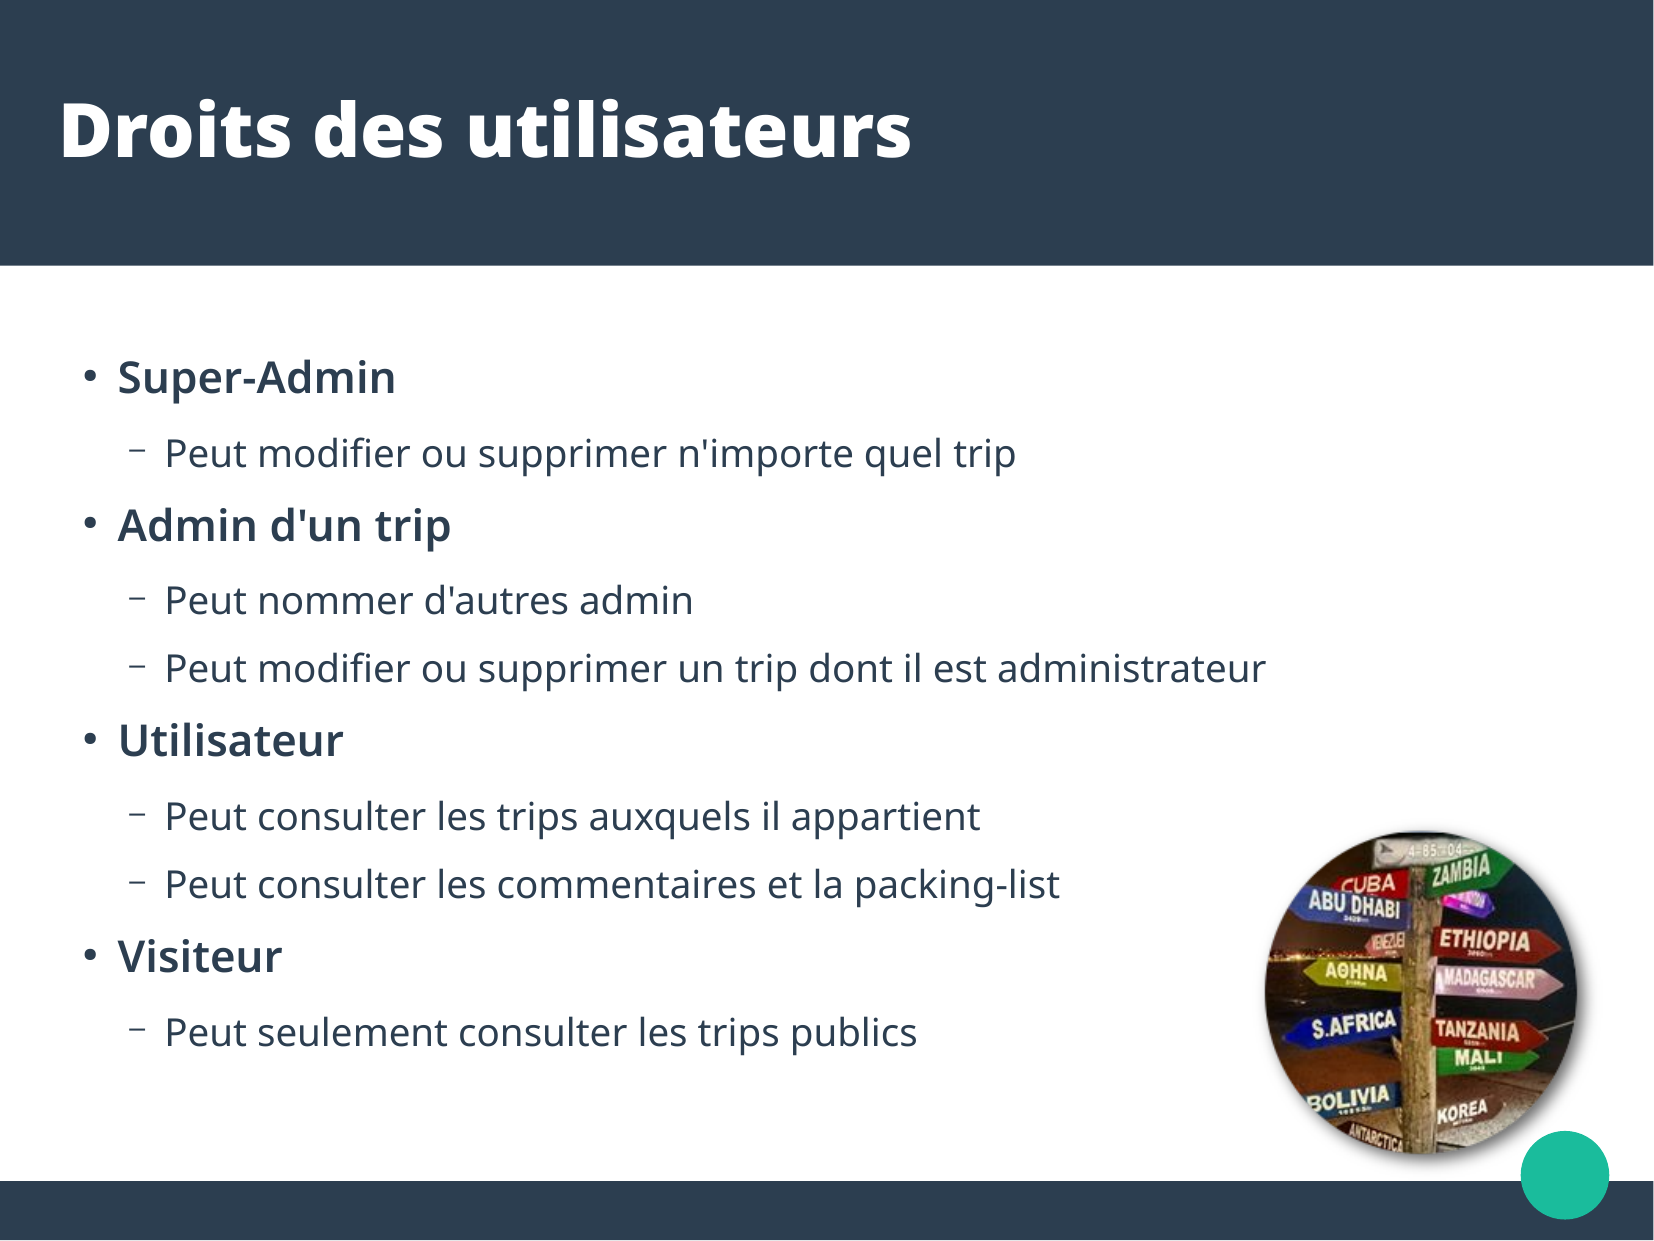

# Droits des utilisateurs
Super-Admin
Peut modifier ou supprimer n'importe quel trip
Admin d'un trip
Peut nommer d'autres admin
Peut modifier ou supprimer un trip dont il est administrateur
Utilisateur
Peut consulter les trips auxquels il appartient
Peut consulter les commentaires et la packing-list
Visiteur
Peut seulement consulter les trips publics